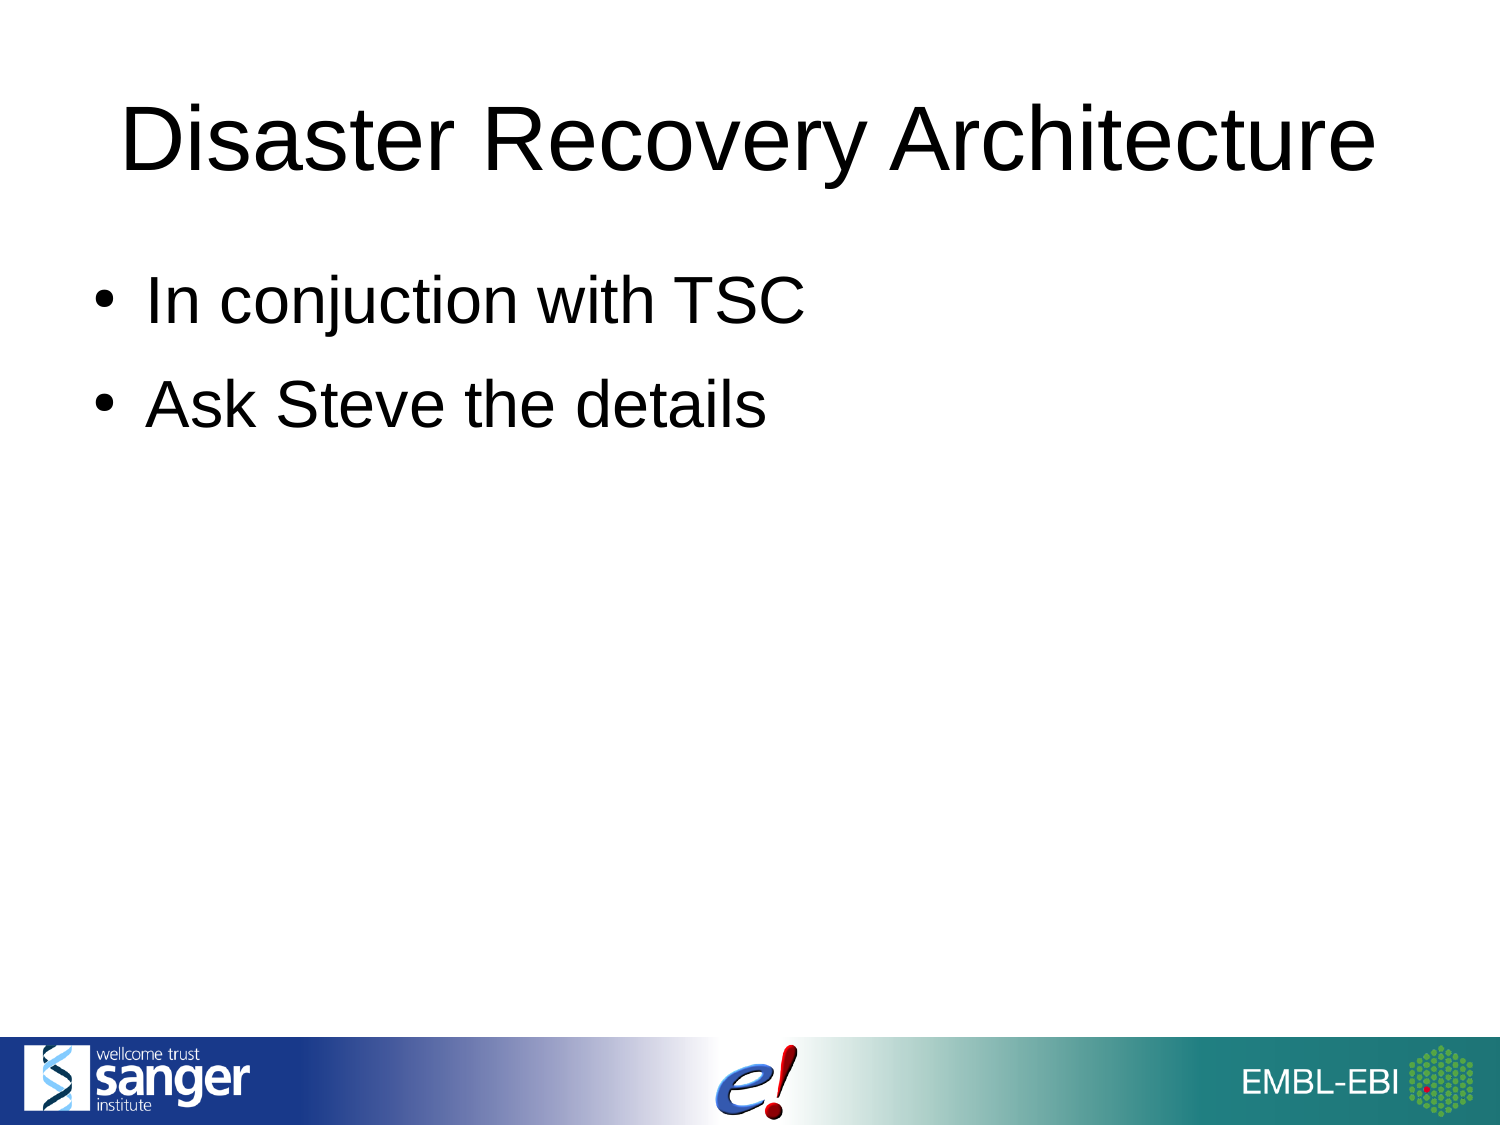

# Disaster Recovery Architecture
In conjuction with TSC
Ask Steve the details